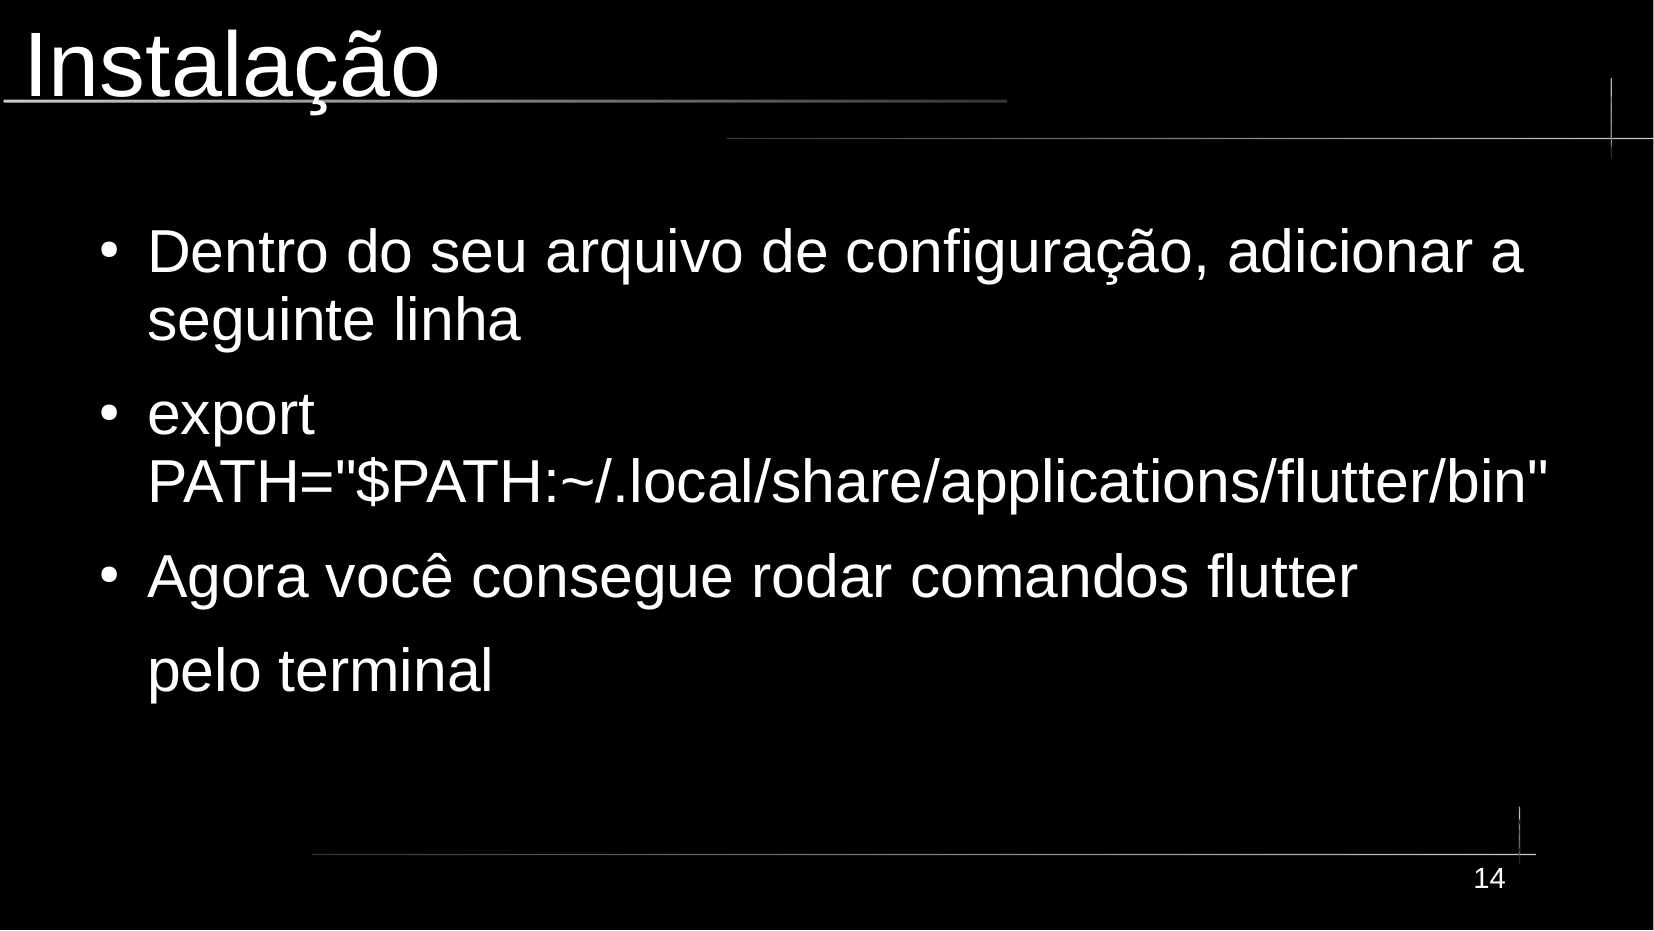

# Instalação
Dentro do seu arquivo de configuração, adicionar a seguinte linha
export PATH="$PATH:~/.local/share/applications/flutter/bin"
Agora você consegue rodar comandos flutter
pelo terminal
14